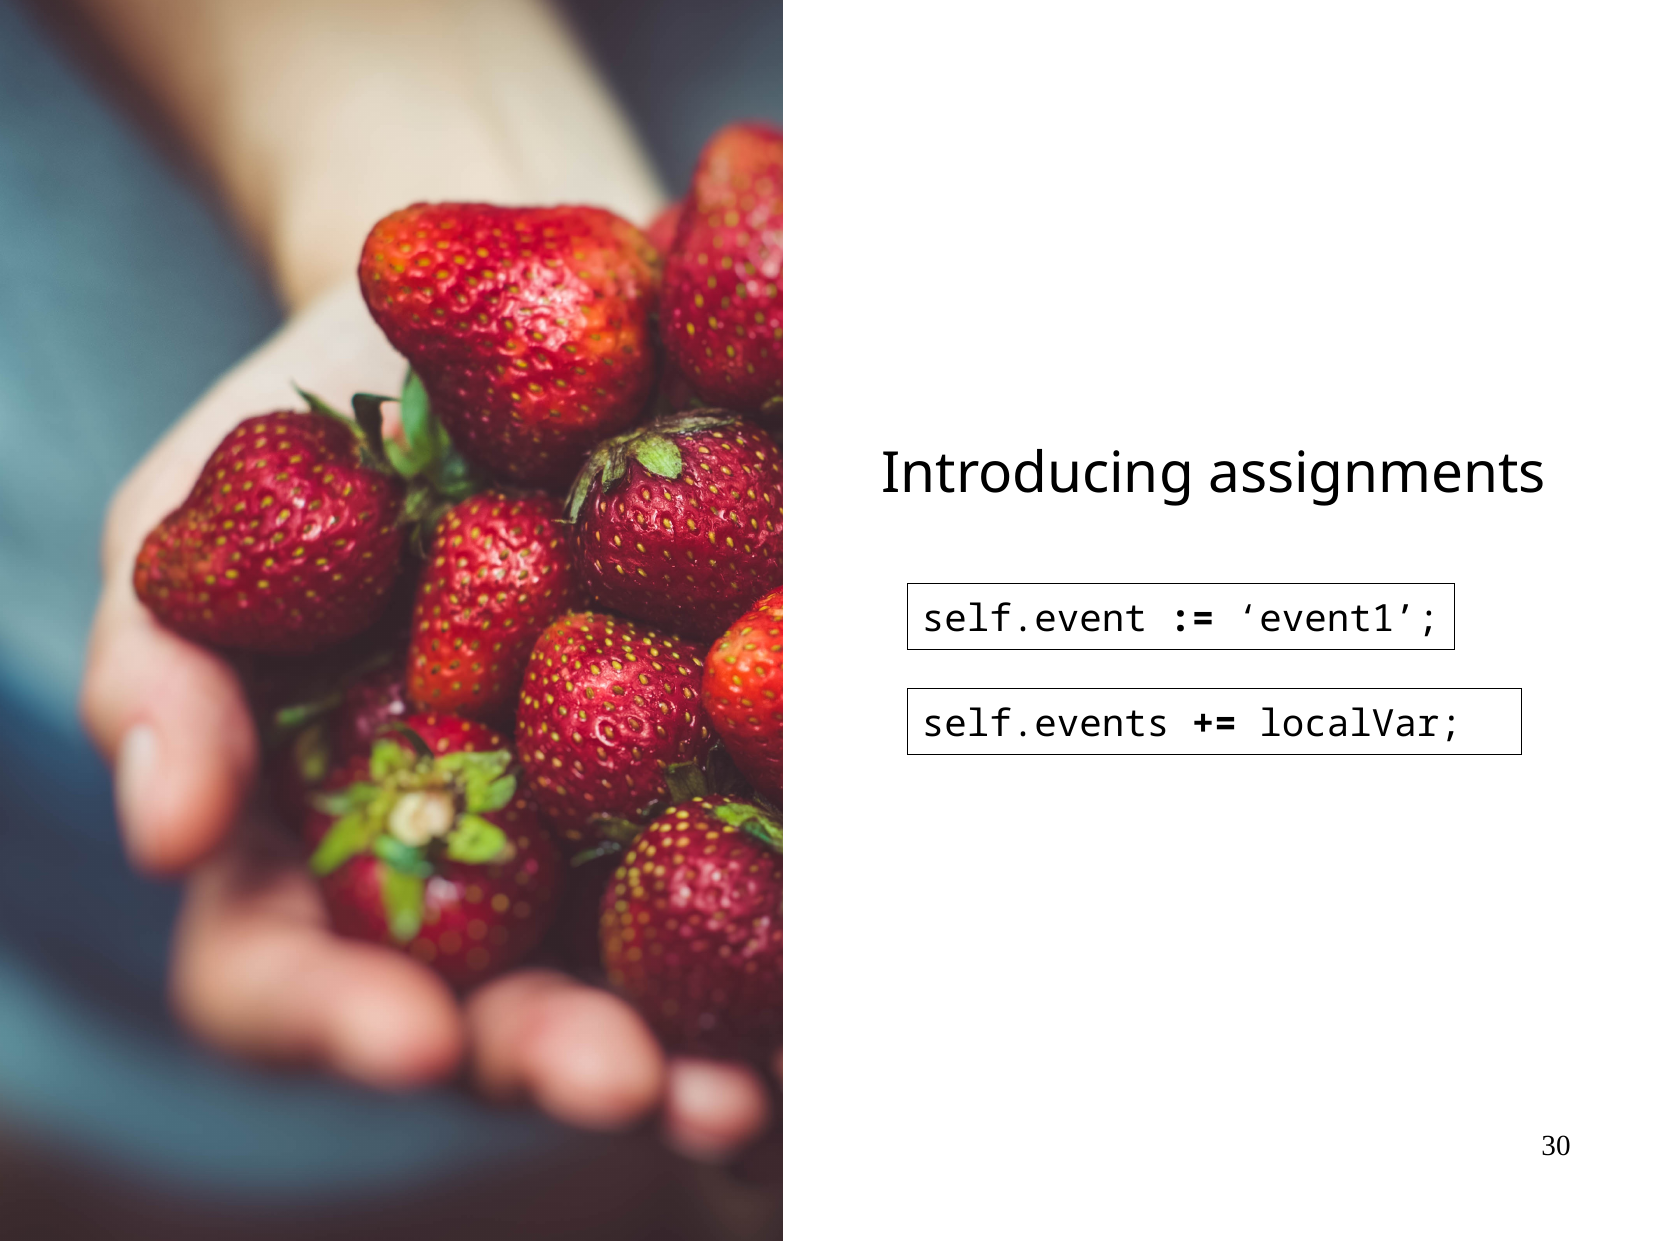

# Introducing assignments
self.event := ‘event1’;
self.events += localVar;
30